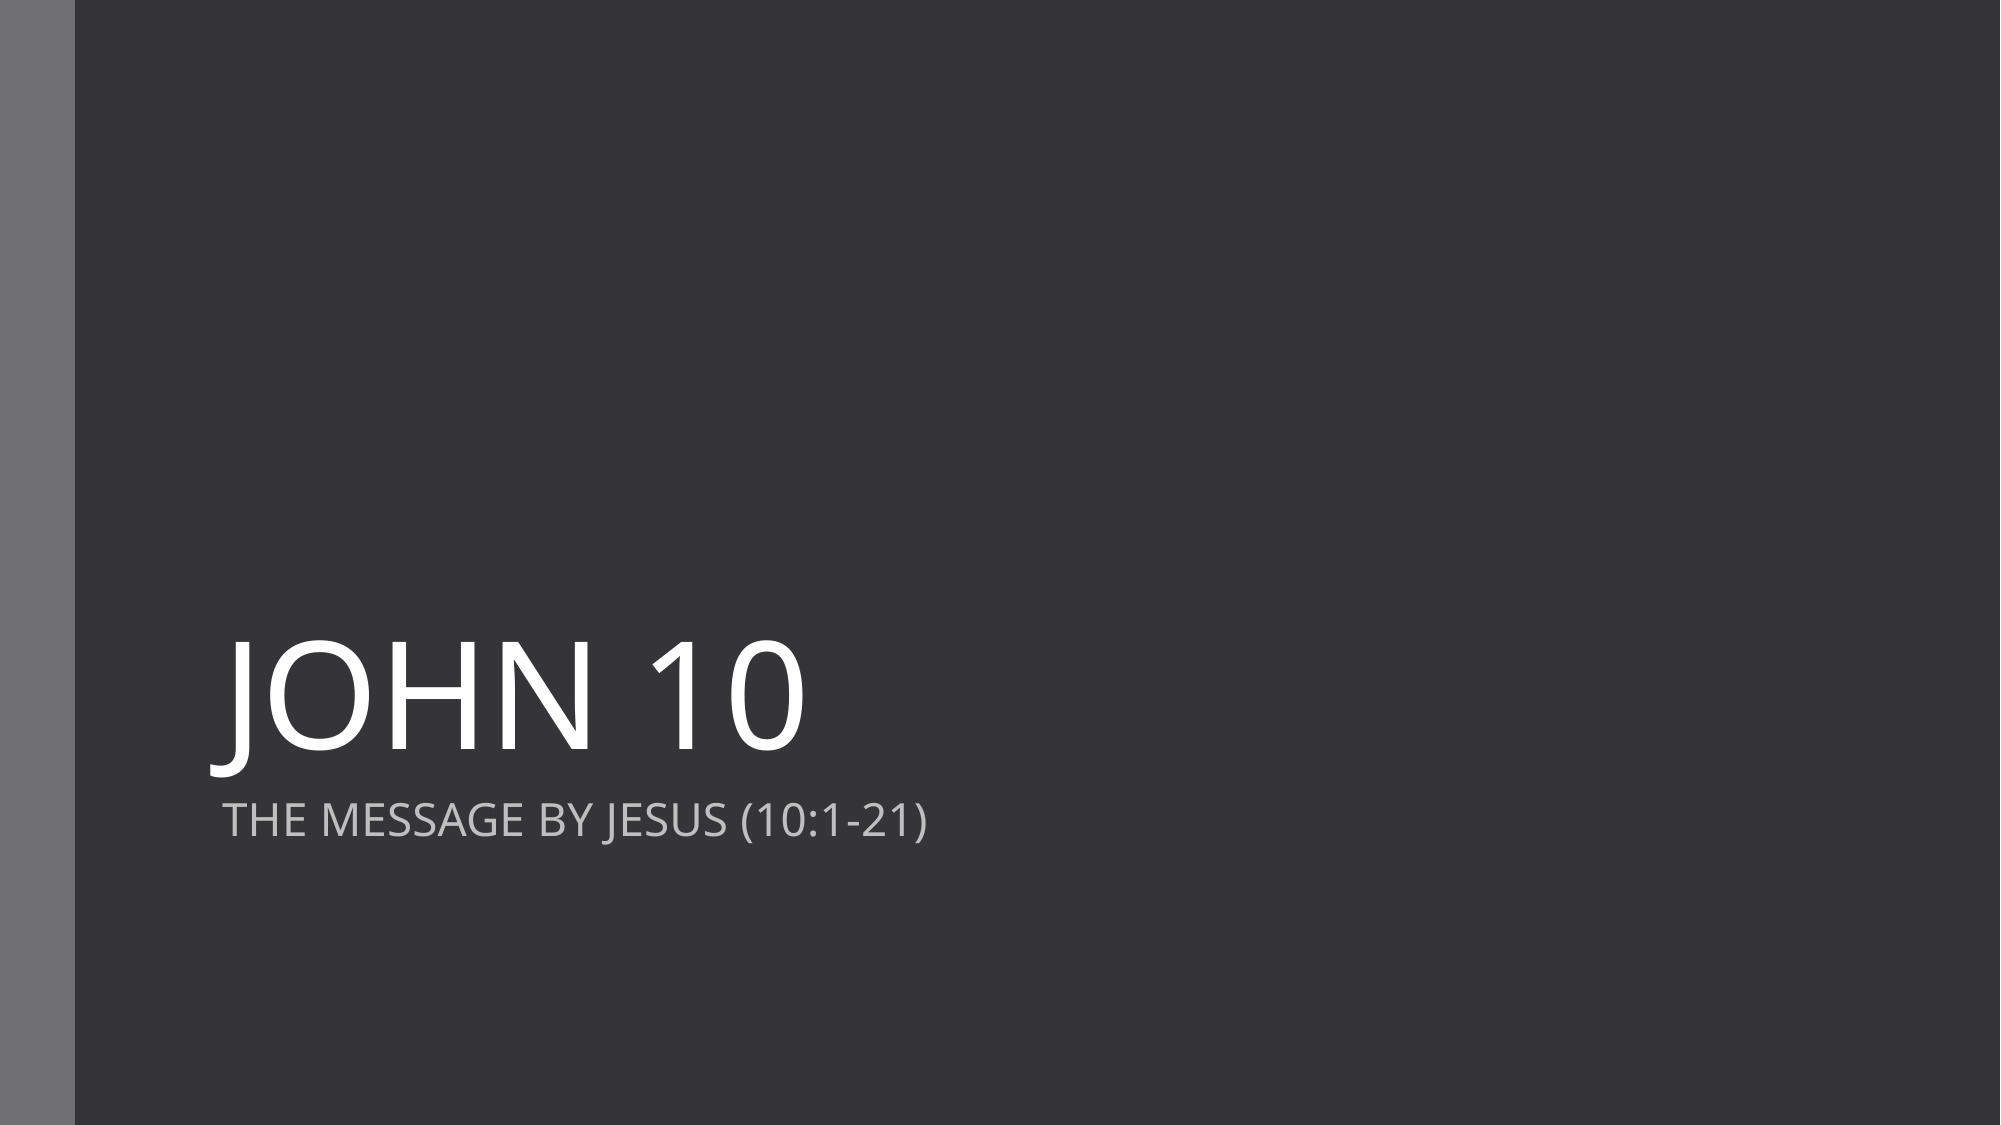

# JOHN 10
THE MESSAGE BY JESUS (10:1-21)